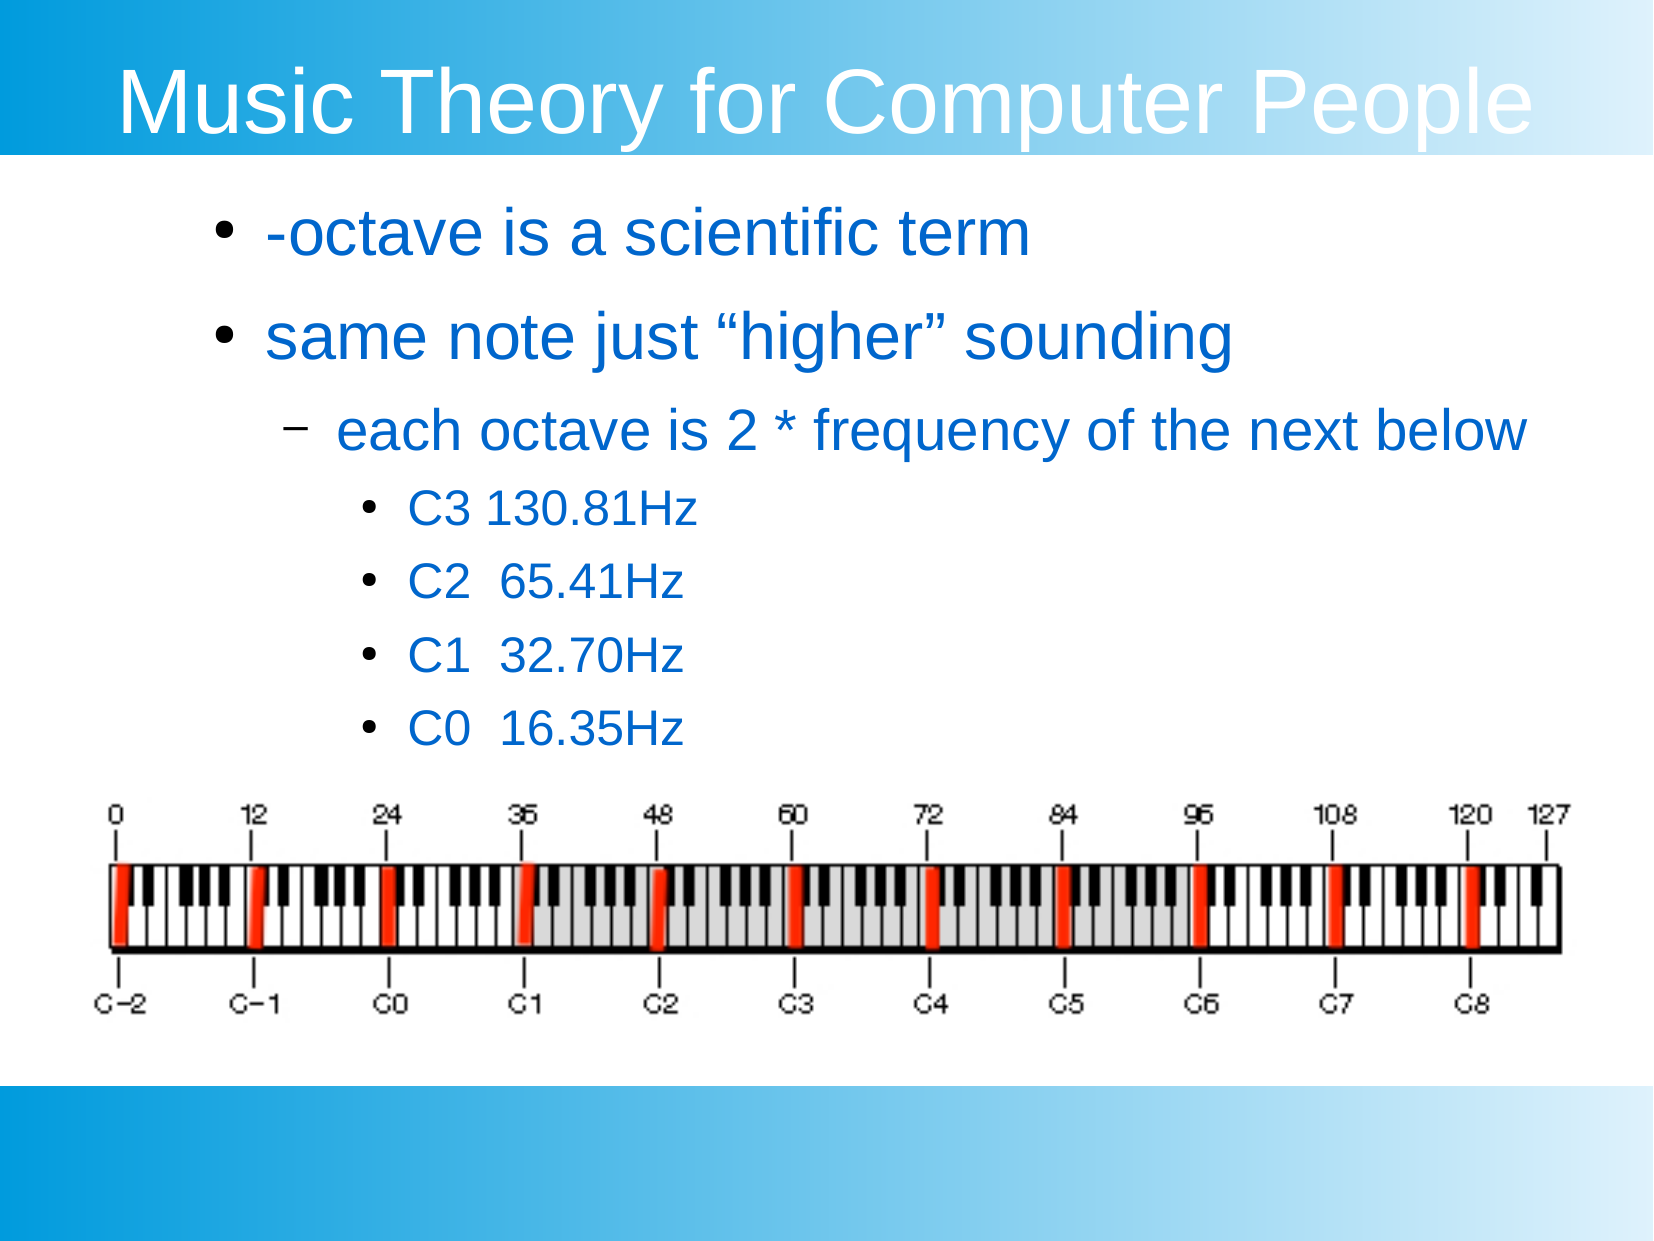

# Music Theory for Computer People
-octave is a scientific term
same note just “higher” sounding
each octave is 2 * frequency of the next below
C3 130.81Hz
C2 65.41Hz
C1 32.70Hz
C0 16.35Hz